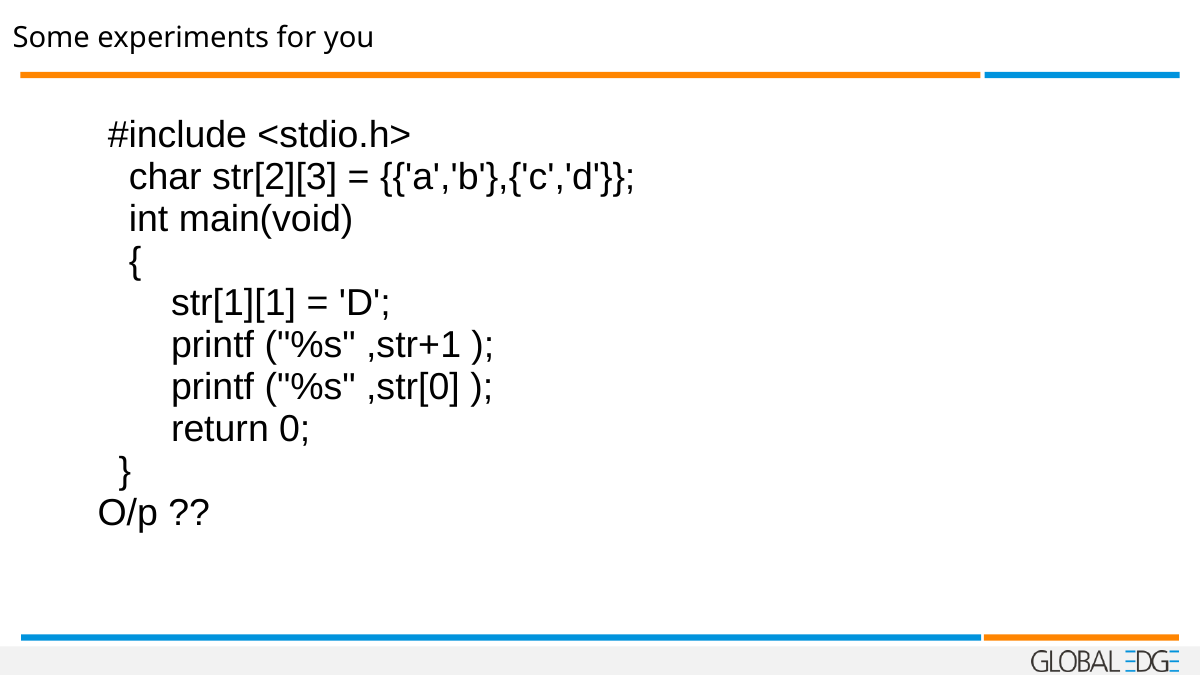

# Some experiments for you
 #include <stdio.h>
 char str[2][3] = {{'a','b'},{'c','d'}};
 int main(void)
 {
 str[1][1] = 'D';
 printf ("%s" ,str+1 );
 printf ("%s" ,str[0] );
 return 0;
 }
O/p ??